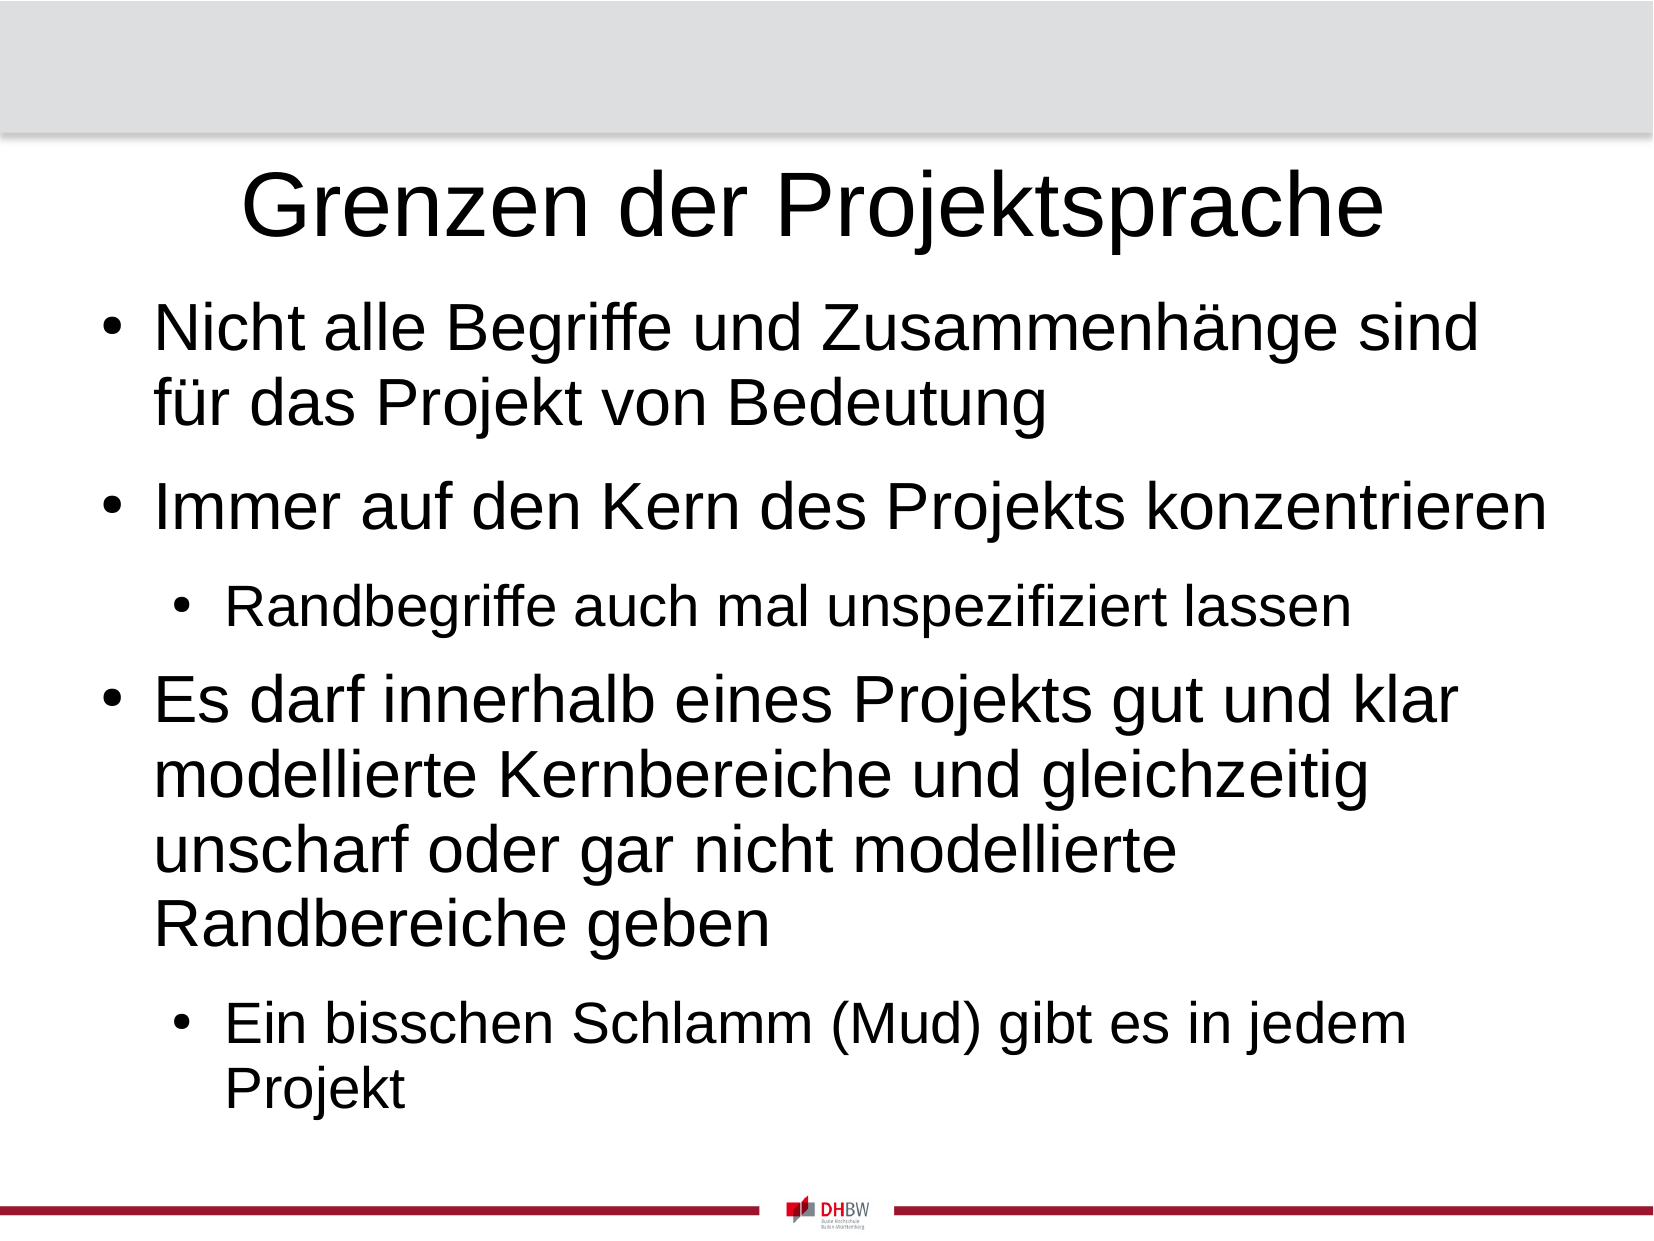

# Grenzen der Projektsprache
Nicht alle Begriffe und Zusammenhänge sind für das Projekt von Bedeutung
Immer auf den Kern des Projekts konzentrieren
Randbegriffe auch mal unspezifiziert lassen
Es darf innerhalb eines Projekts gut und klar modellierte Kernbereiche und gleichzeitig unscharf oder gar nicht modellierte Randbereiche geben
Ein bisschen Schlamm (Mud) gibt es in jedem Projekt